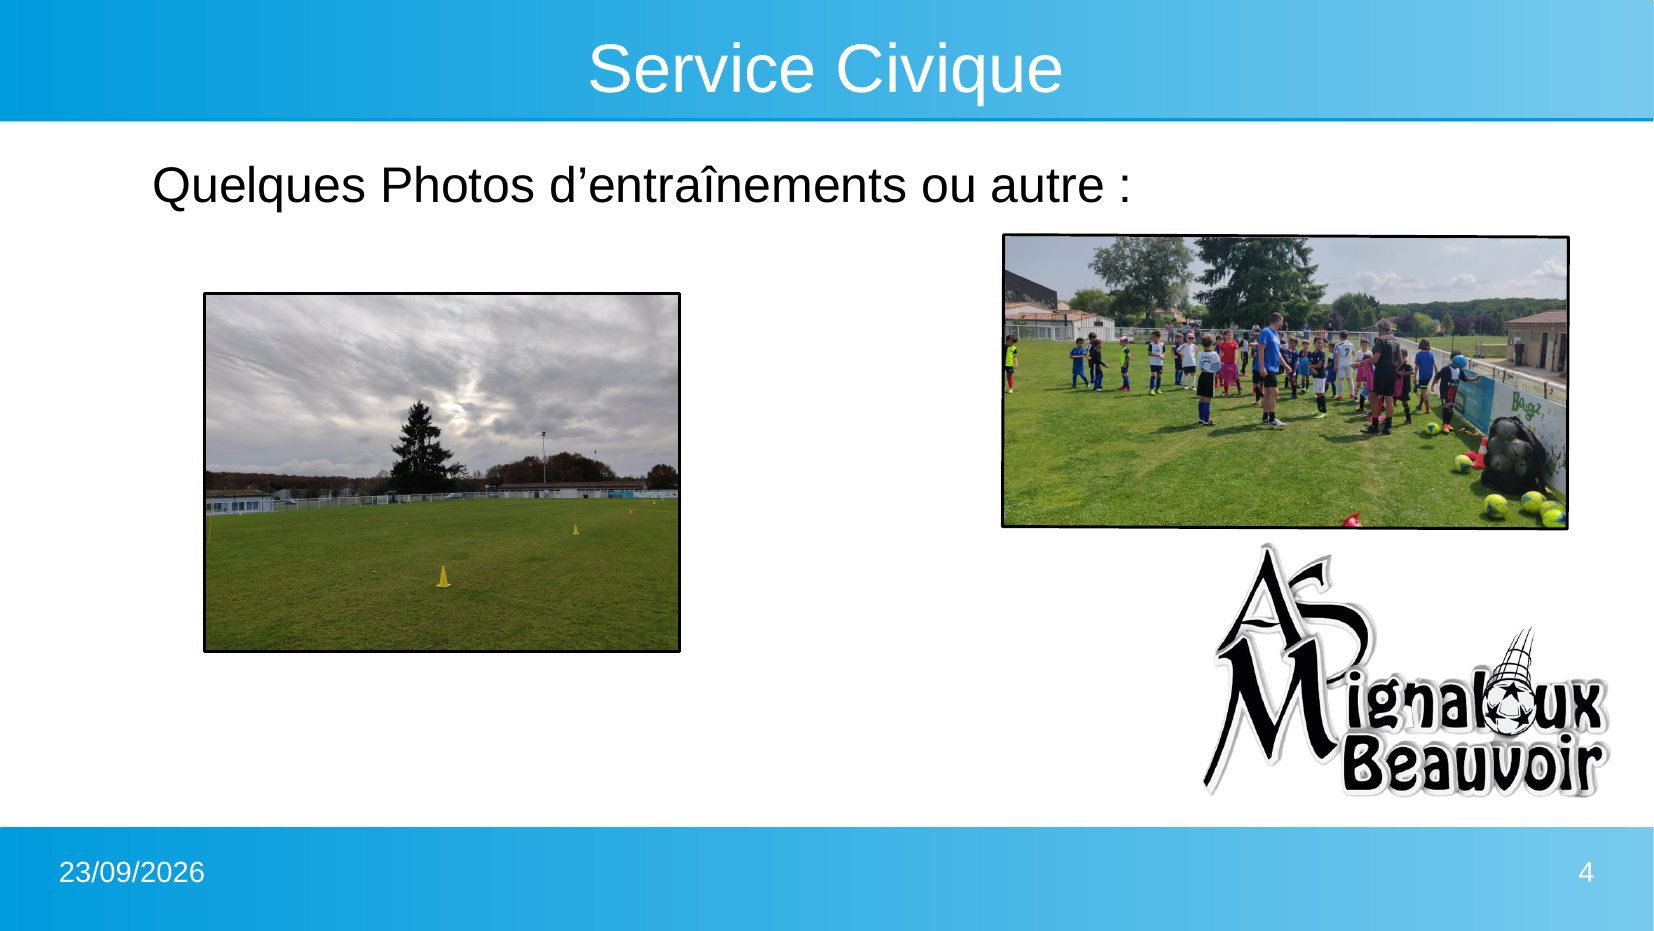

# Service Civique
Quelques Photos d’entraînements ou autre :
4